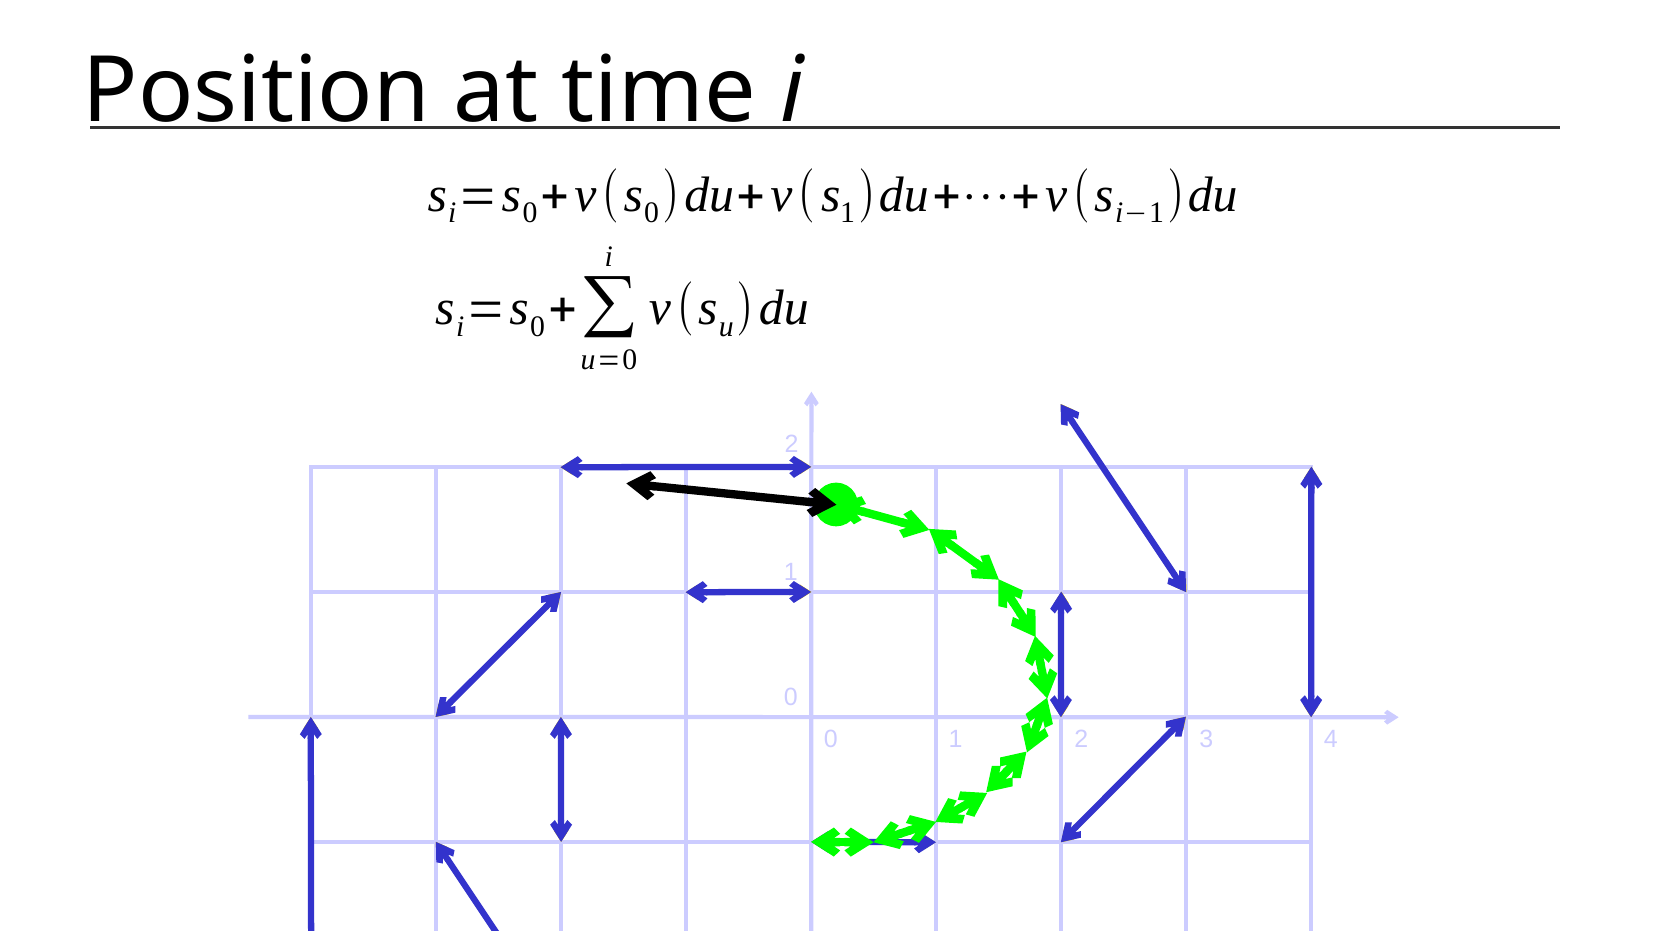

# Position at time i
2
1
0
0
1
2
3
4